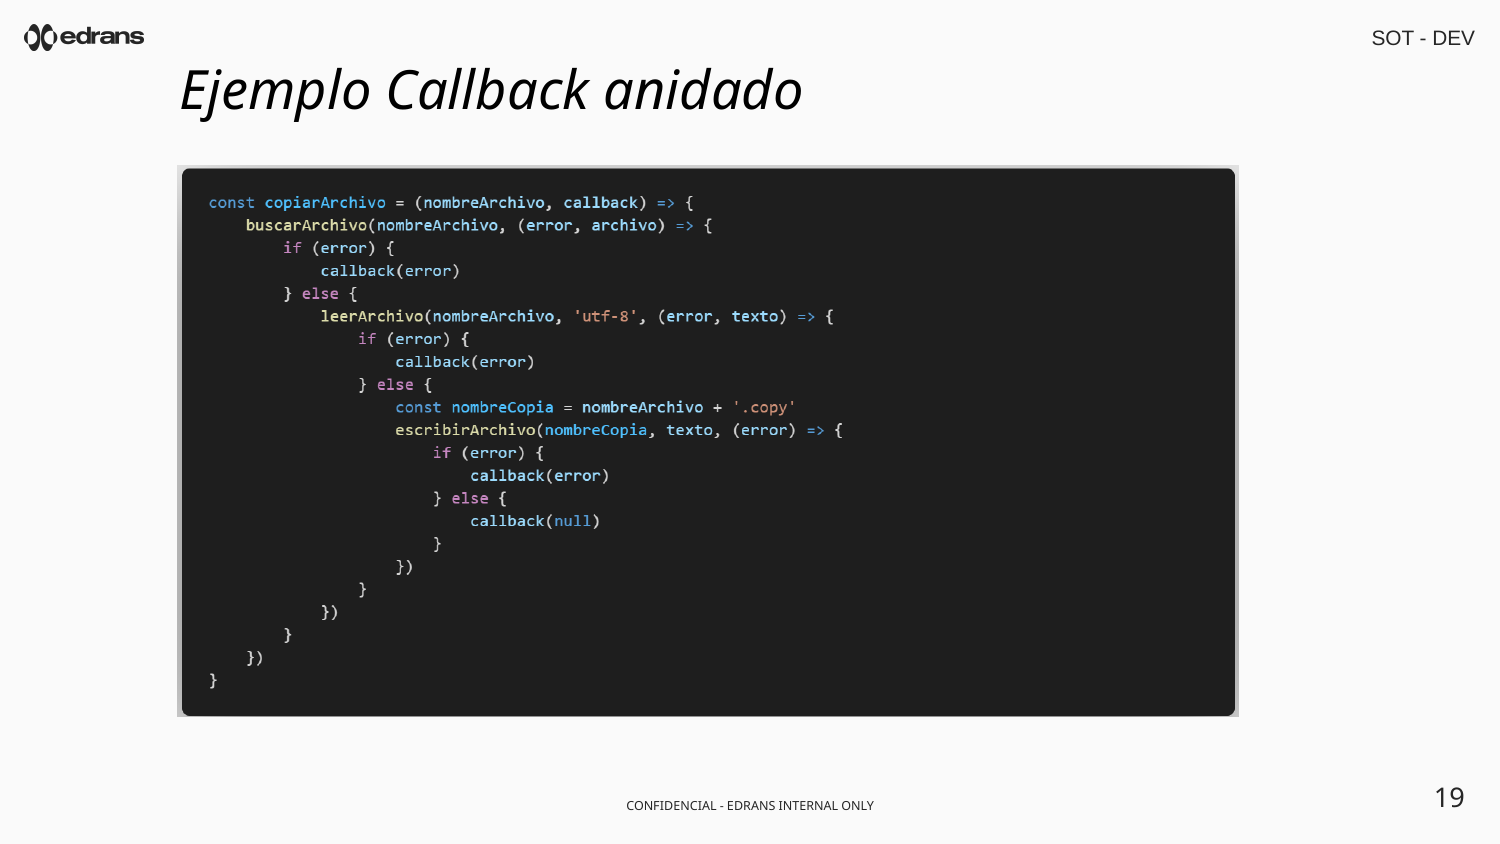

SOT - DEV
Ejemplo Callback anidado
CONFIDENCIAL - EDRANS INTERNAL ONLY